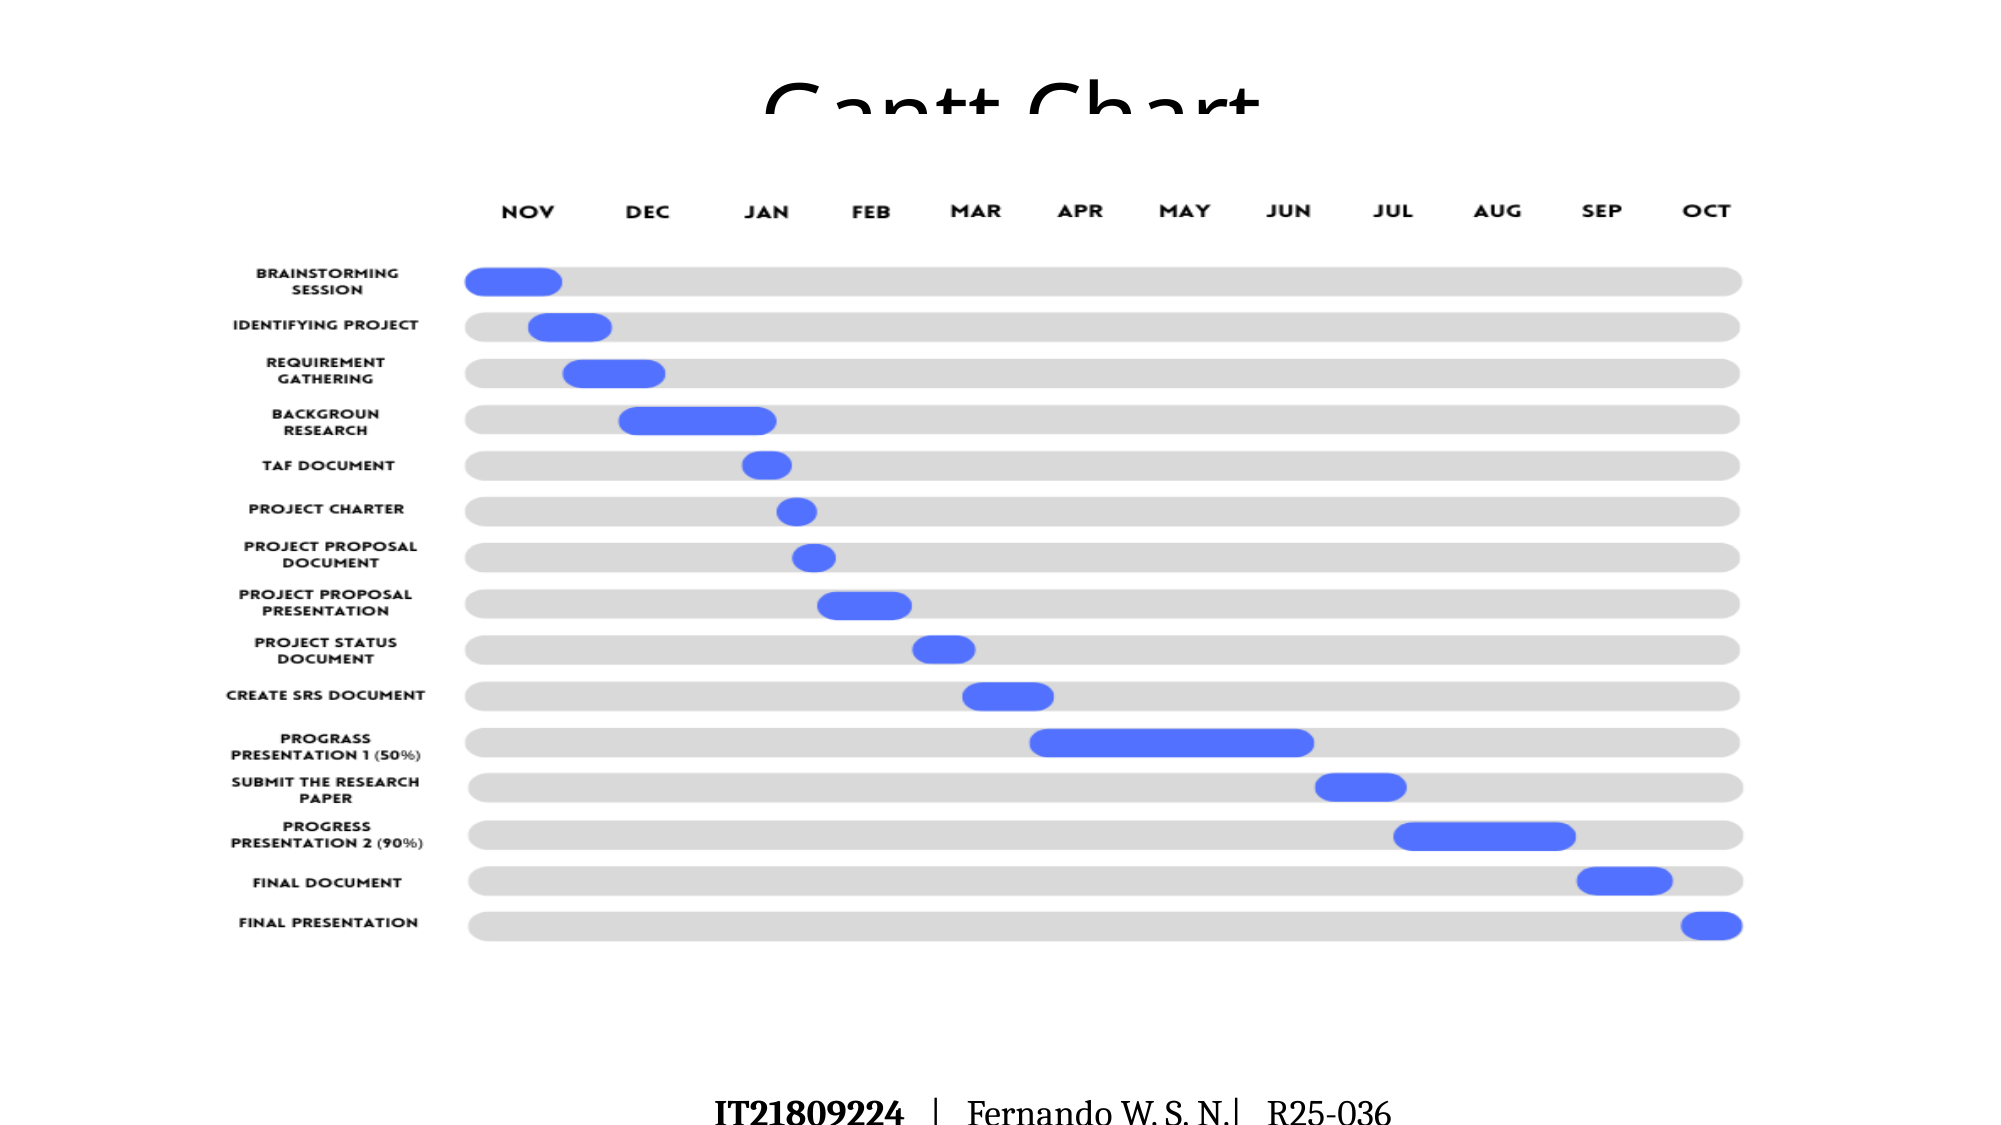

# Gantt Chart
IT21809224 | Fernando W. S. N.| R25-036